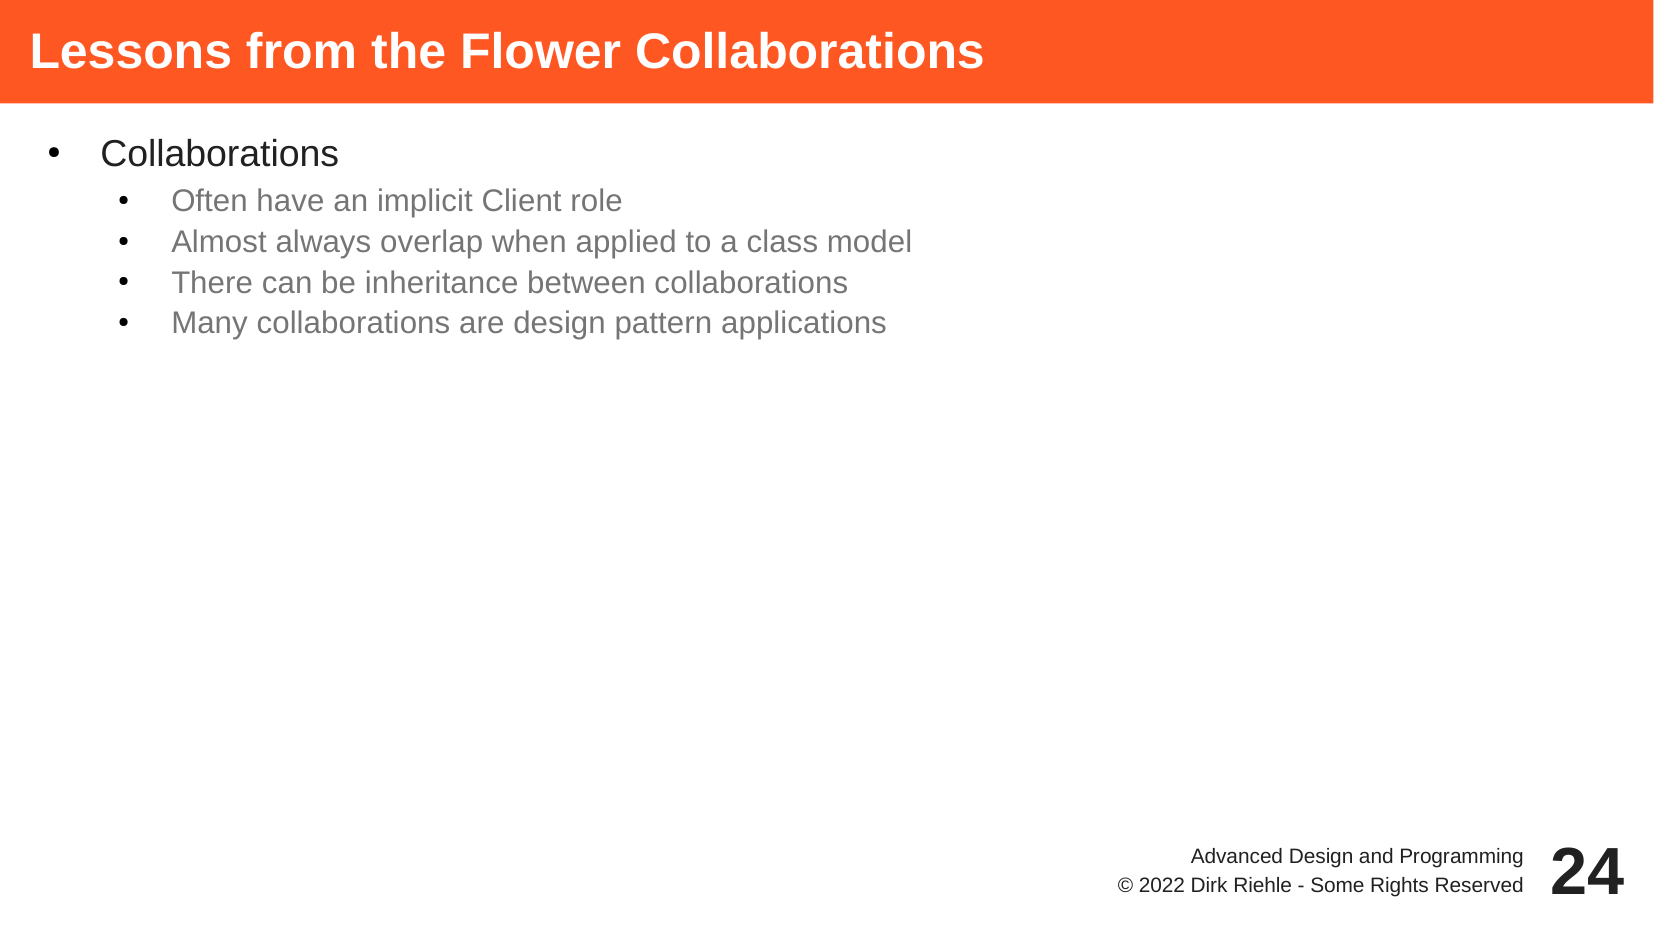

# Lessons from the Flower Collaborations
Collaborations
Often have an implicit Client role
Almost always overlap when applied to a class model
There can be inheritance between collaborations
Many collaborations are design pattern applications
Advanced Design and Programming
24
© 2022 Dirk Riehle - Some Rights Reserved